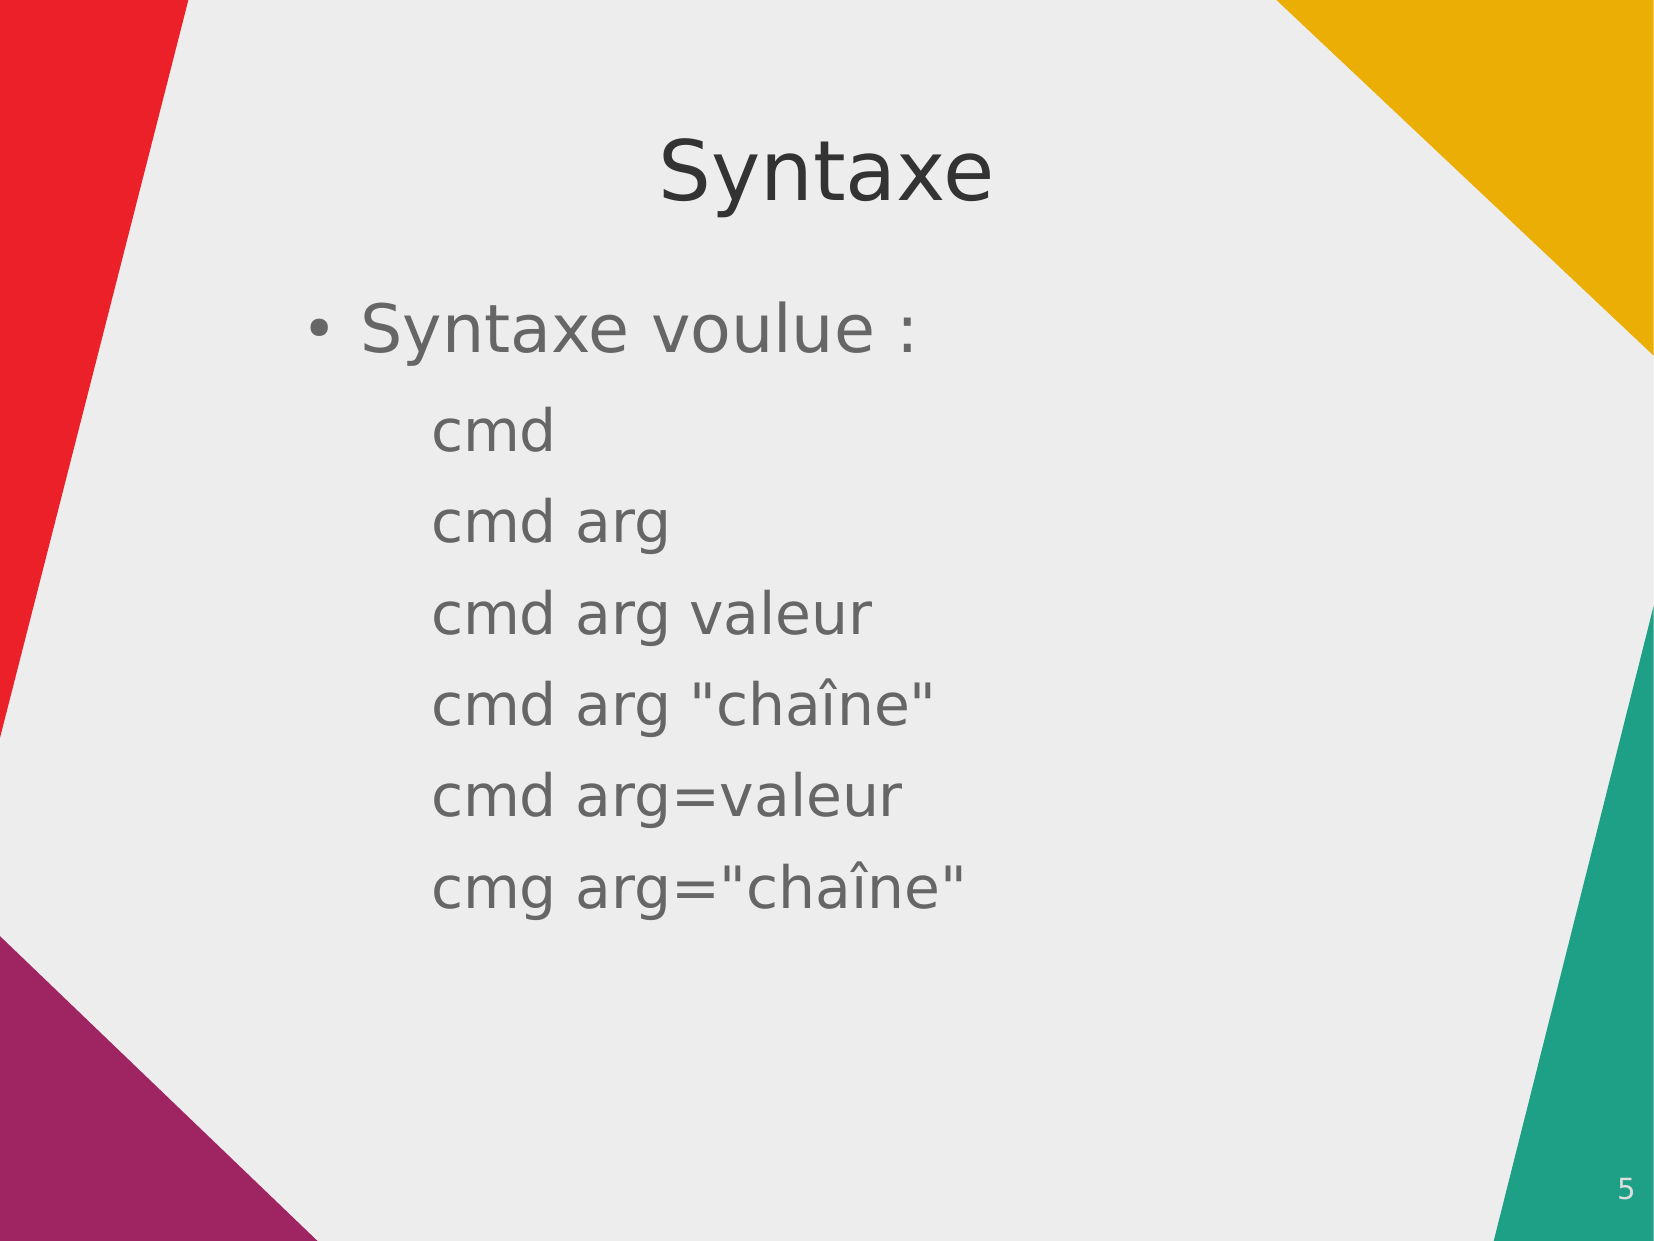

Syntaxe
# Syntaxe voulue :
cmd
cmd arg
cmd arg valeur
cmd arg "chaîne"
cmd arg=valeur
cmg arg="chaîne"
5